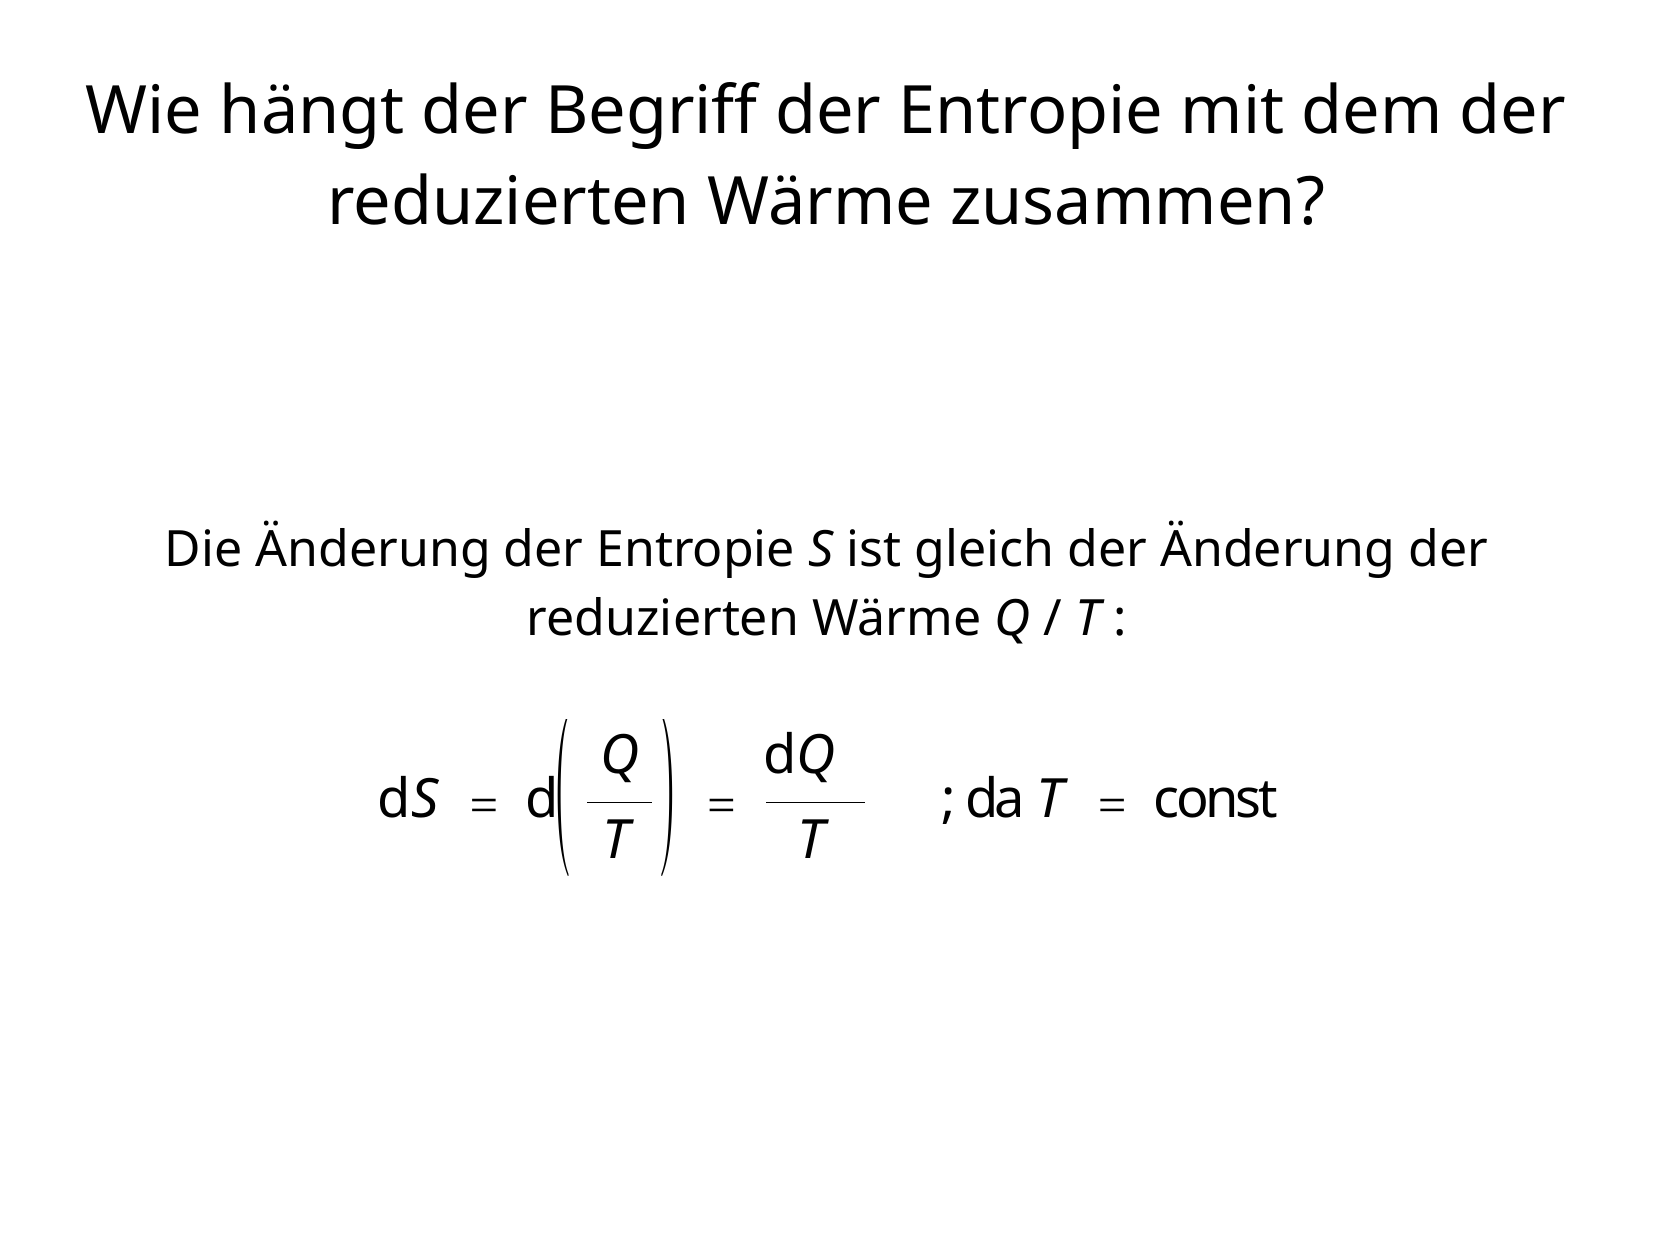

# Wie hängt der Begriff der Entropie mit dem der reduzierten Wärme zusammen?
Die Änderung der Entropie S ist gleich der Änderung der reduzierten Wärme Q / T :